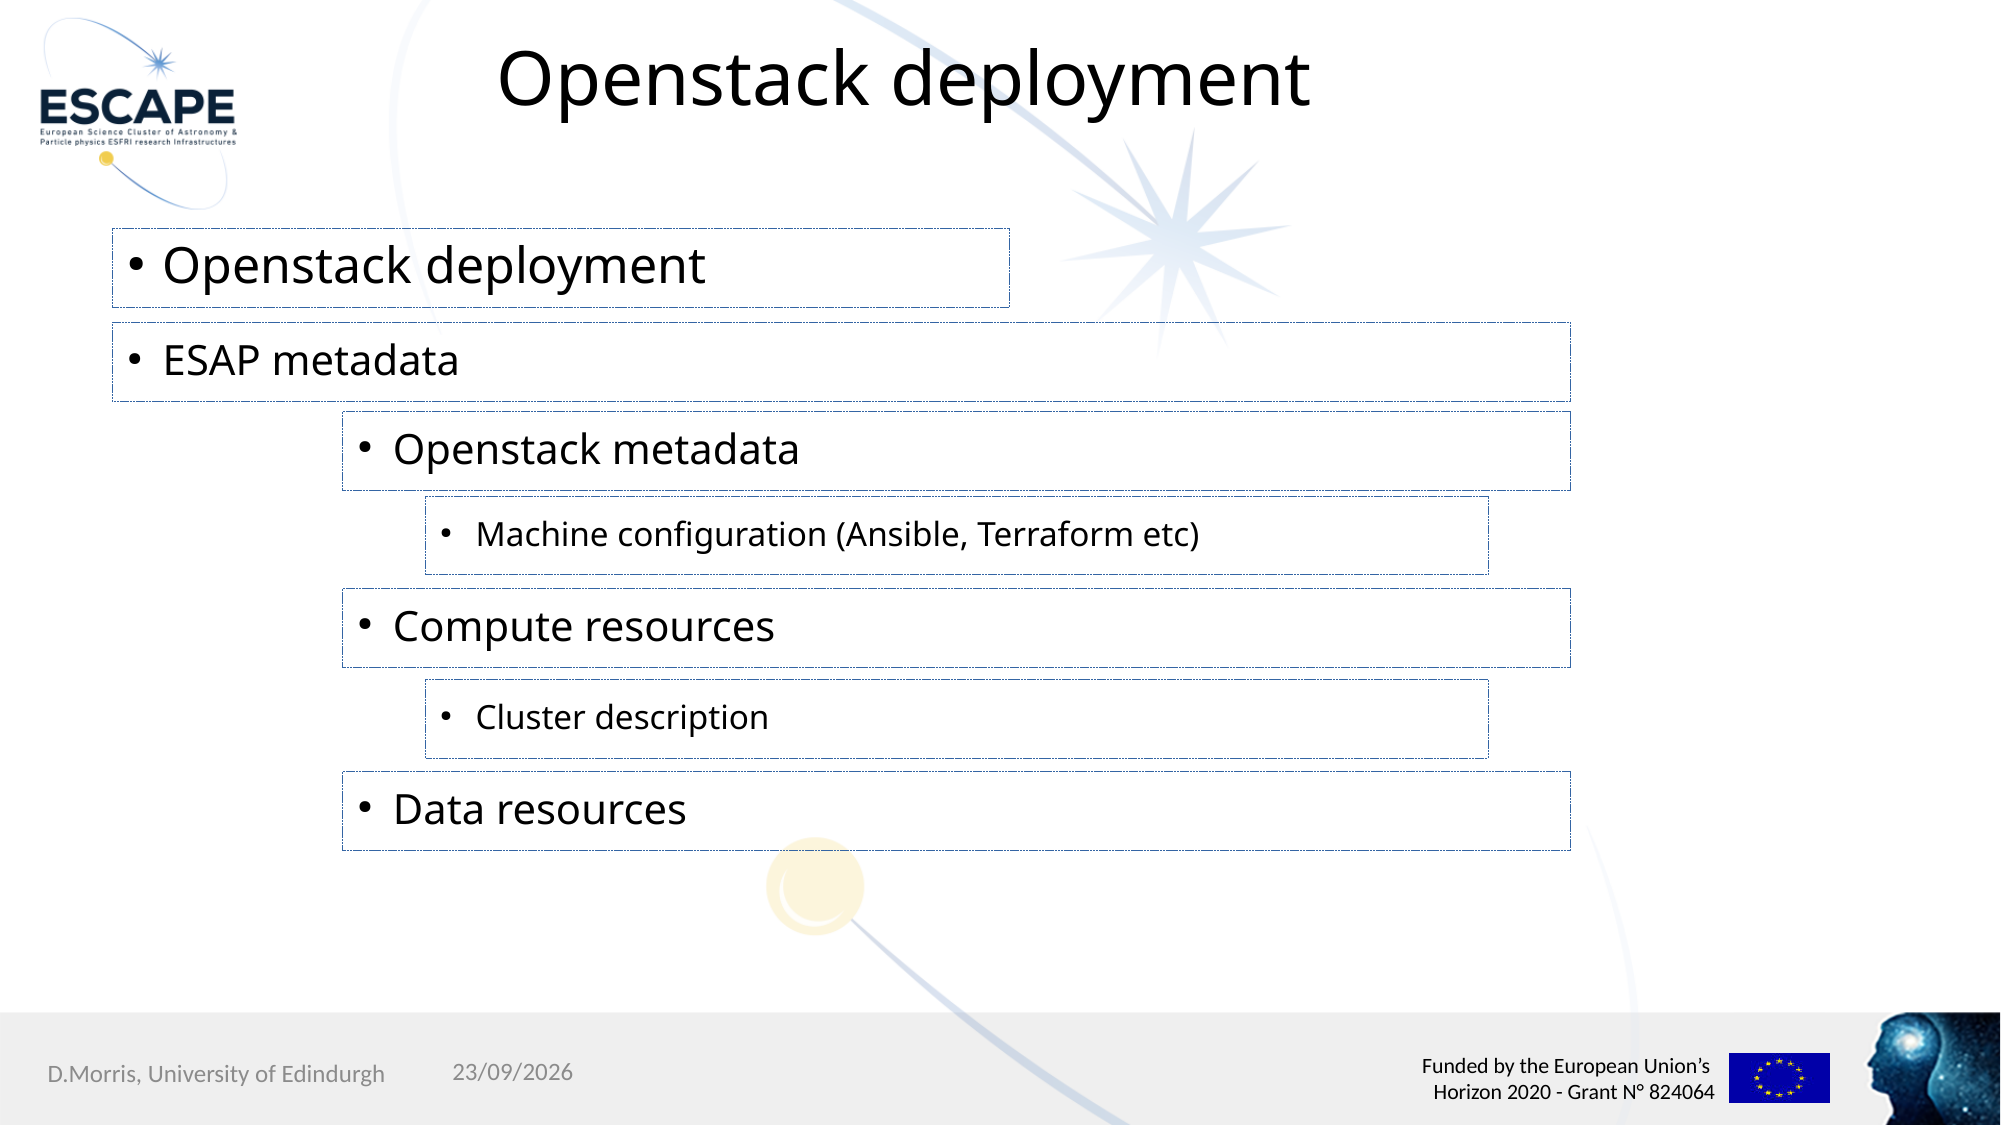

# Openstack deployment
Openstack deployment
ESAP metadata
Openstack metadata
Machine configuration (Ansible, Terraform etc)
Compute resources
Cluster description
Data resources
D.Morris, University of Edindurgh